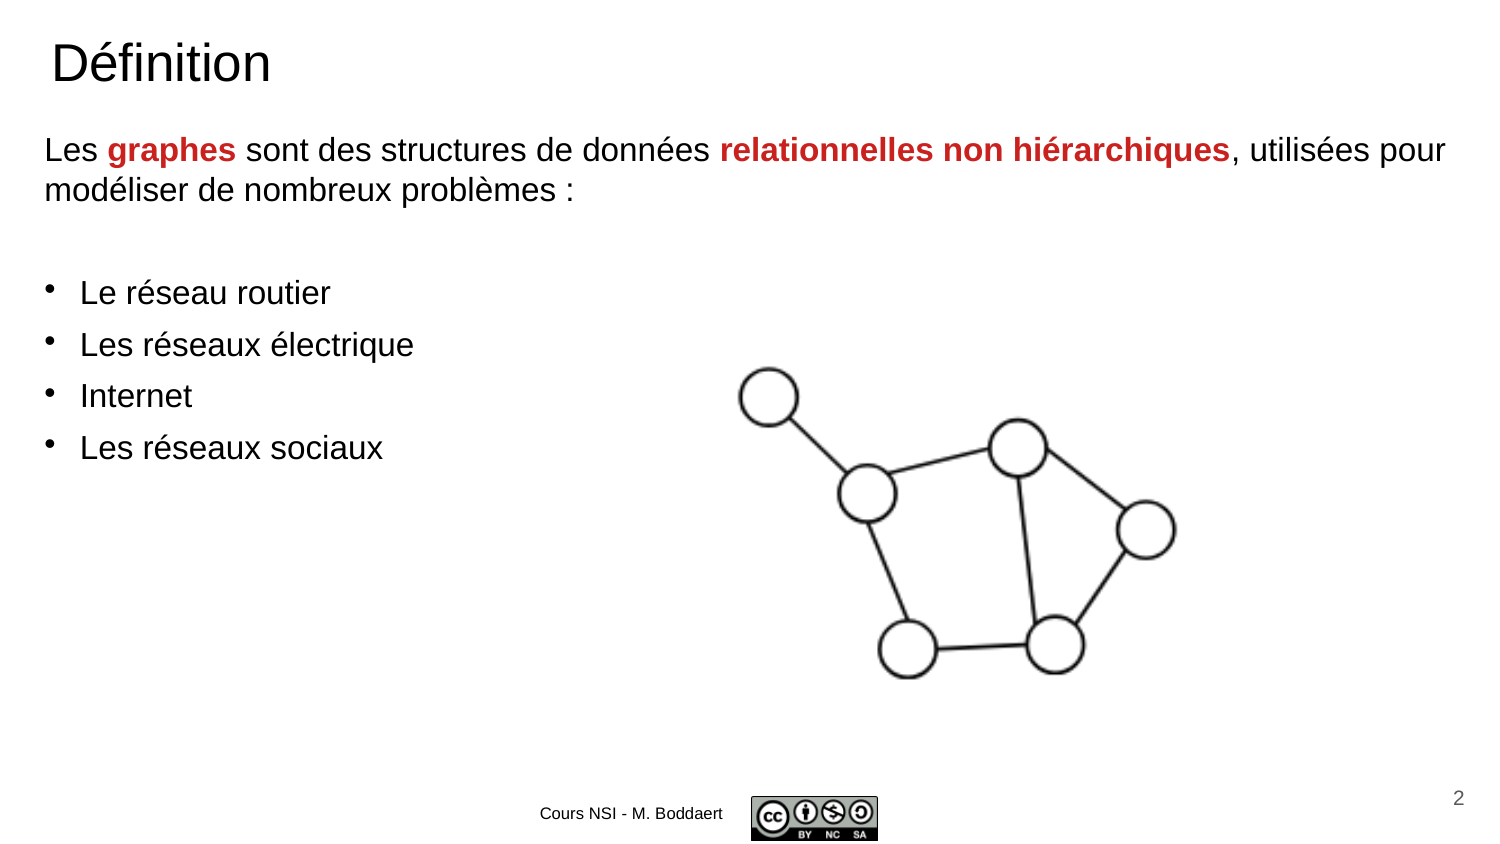

# Définition
Les graphes sont des structures de données relationnelles non hiérarchiques, utilisées pour modéliser de nombreux problèmes :
Le réseau routier
Les réseaux électrique
Internet
Les réseaux sociaux